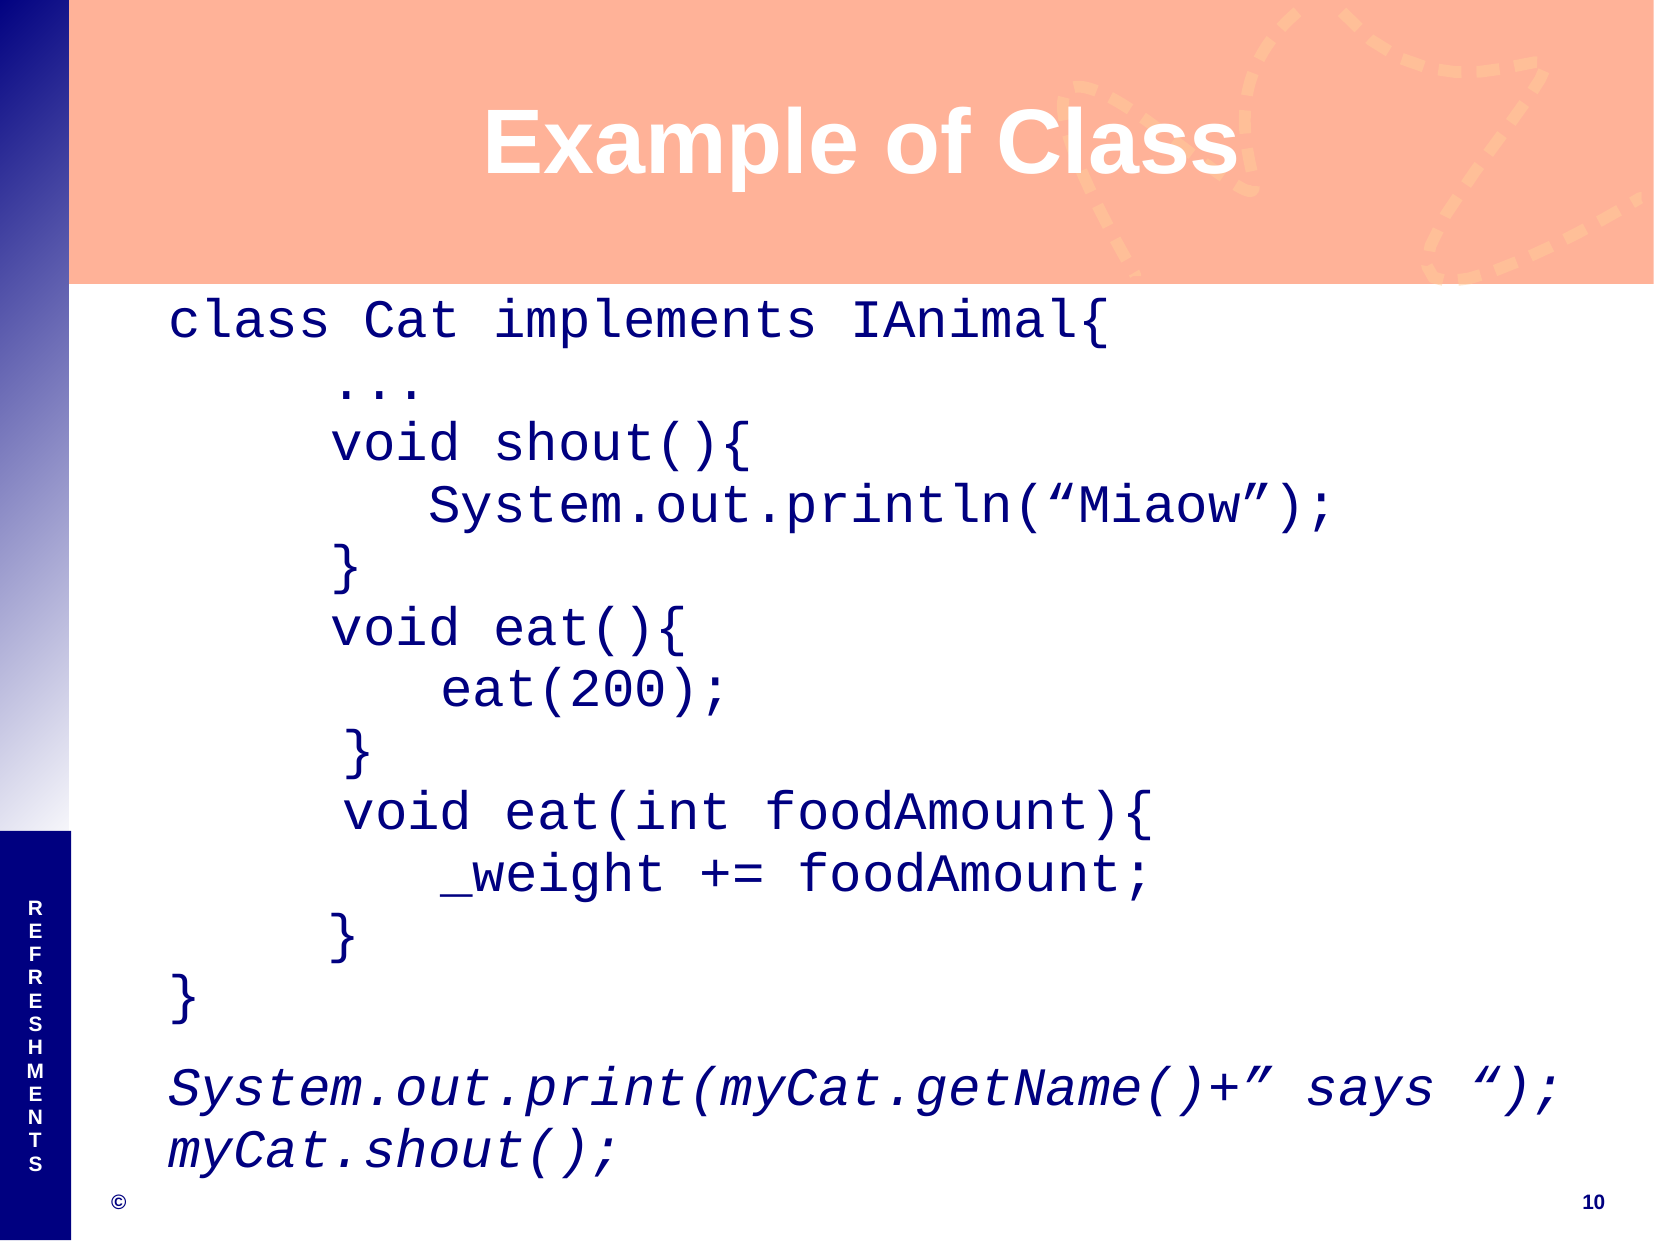

Example of Class
# class Cat implements IAnimal{
 ...
 void shout(){
 System.out.println(“Miaow”);
 }
 void eat(){
 eat(200);
 }
 void eat(int foodAmount){
 _weight += foodAmount;
}
}
System.out.print(myCat.getName()+” says “);
myCat.shout();
R
E
F
R
E
S
H
M
E
N
T
S